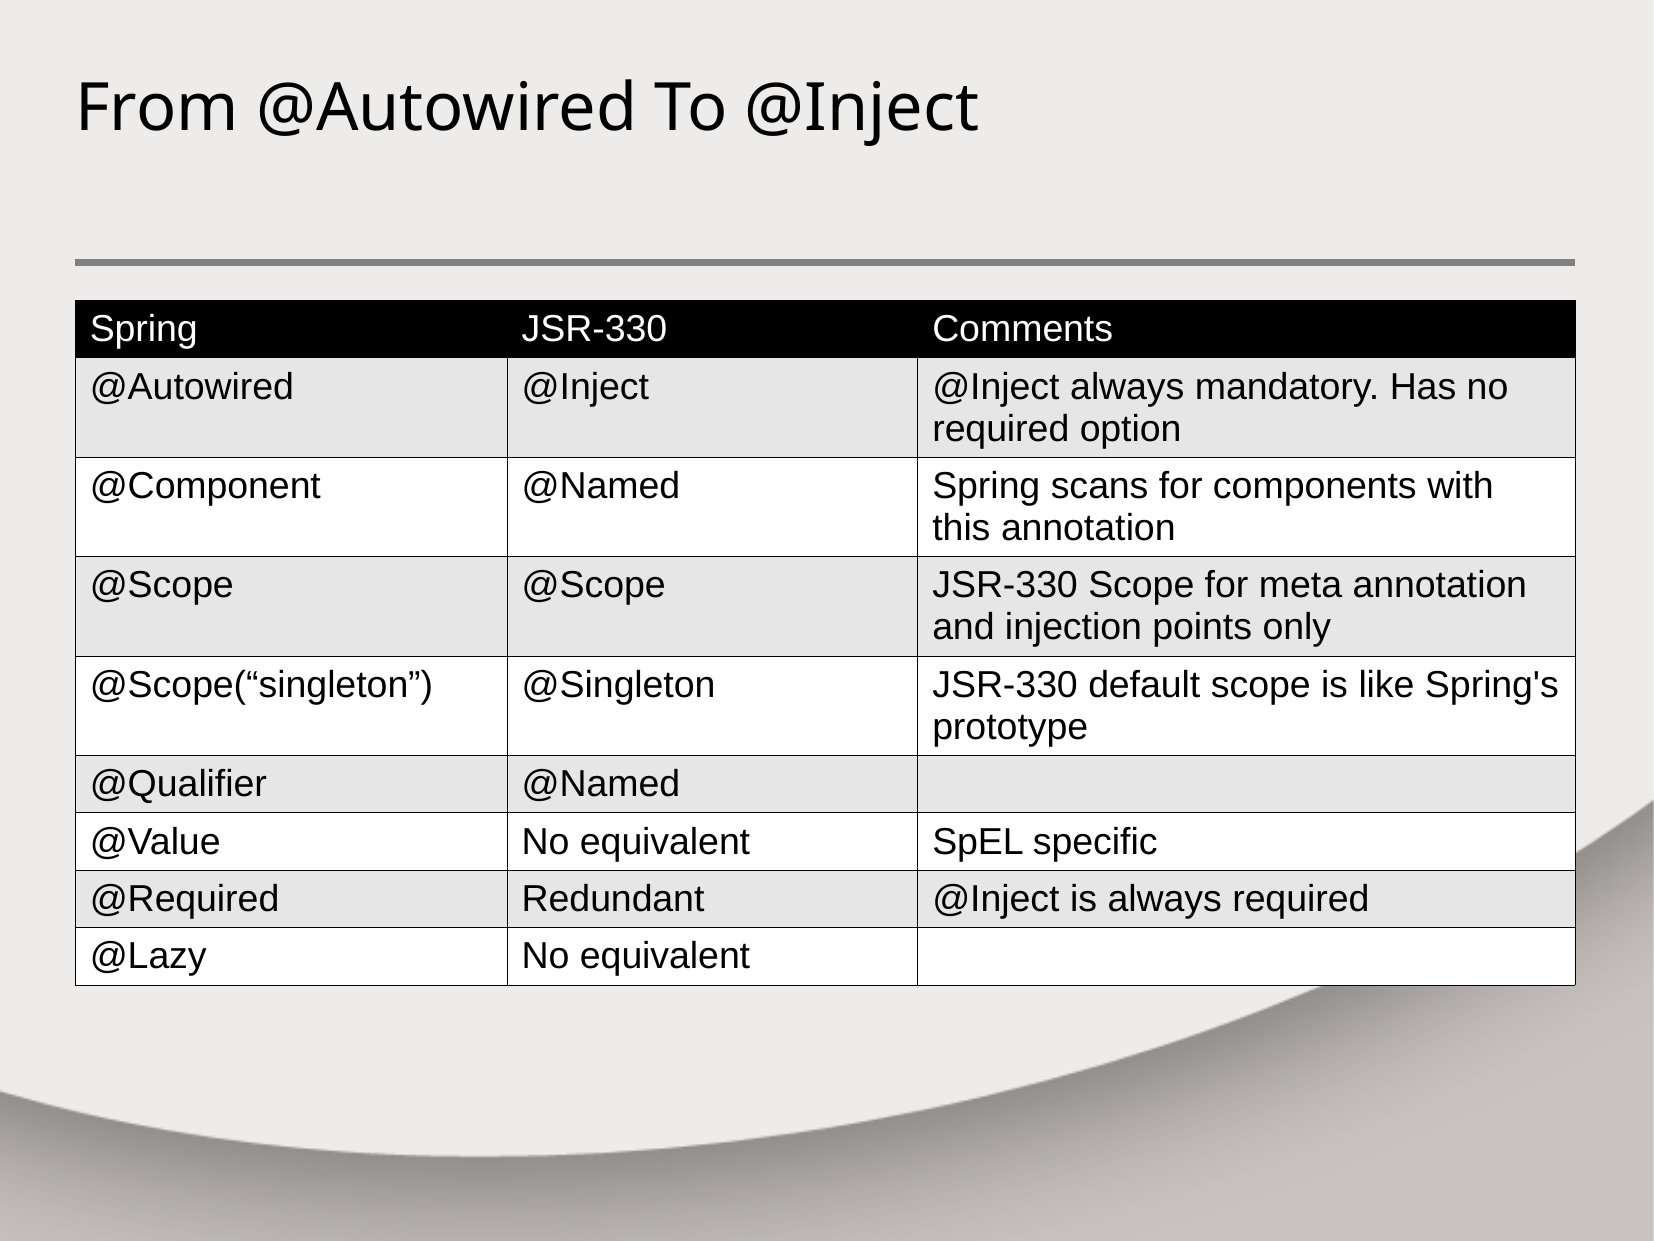

# From @Autowired To @Inject
| Spring | JSR-330 | Comments |
| --- | --- | --- |
| @Autowired | @Inject | @Inject always mandatory. Has no required option |
| @Component | @Named | Spring scans for components with this annotation |
| @Scope | @Scope | JSR-330 Scope for meta annotation and injection points only |
| @Scope(“singleton”) | @Singleton | JSR-330 default scope is like Spring's prototype |
| @Qualifier | @Named | |
| @Value | No equivalent | SpEL specific |
| @Required | Redundant | @Inject is always required |
| @Lazy | No equivalent | |